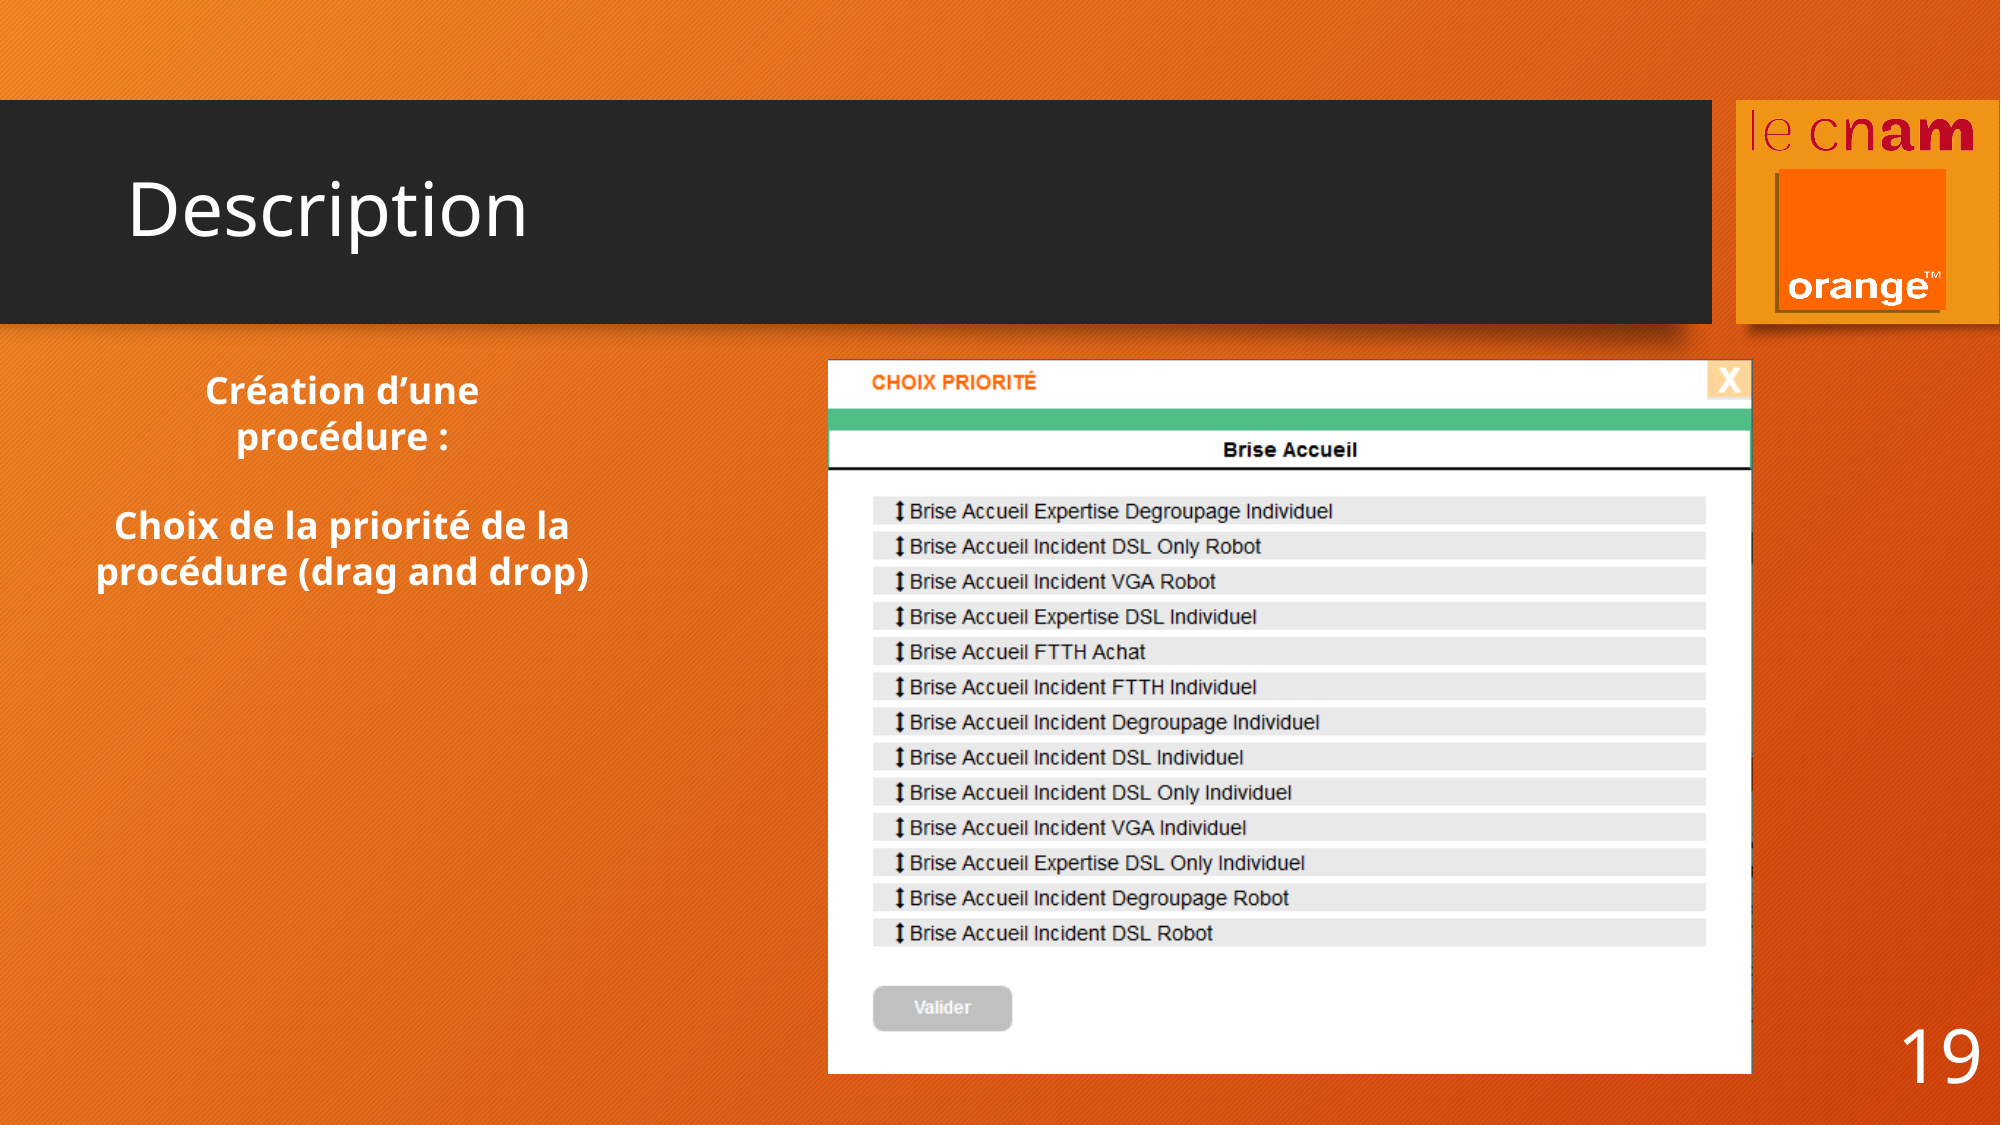

# Description
Création d’une procédure :
Choix de la priorité de la procédure (drag and drop)